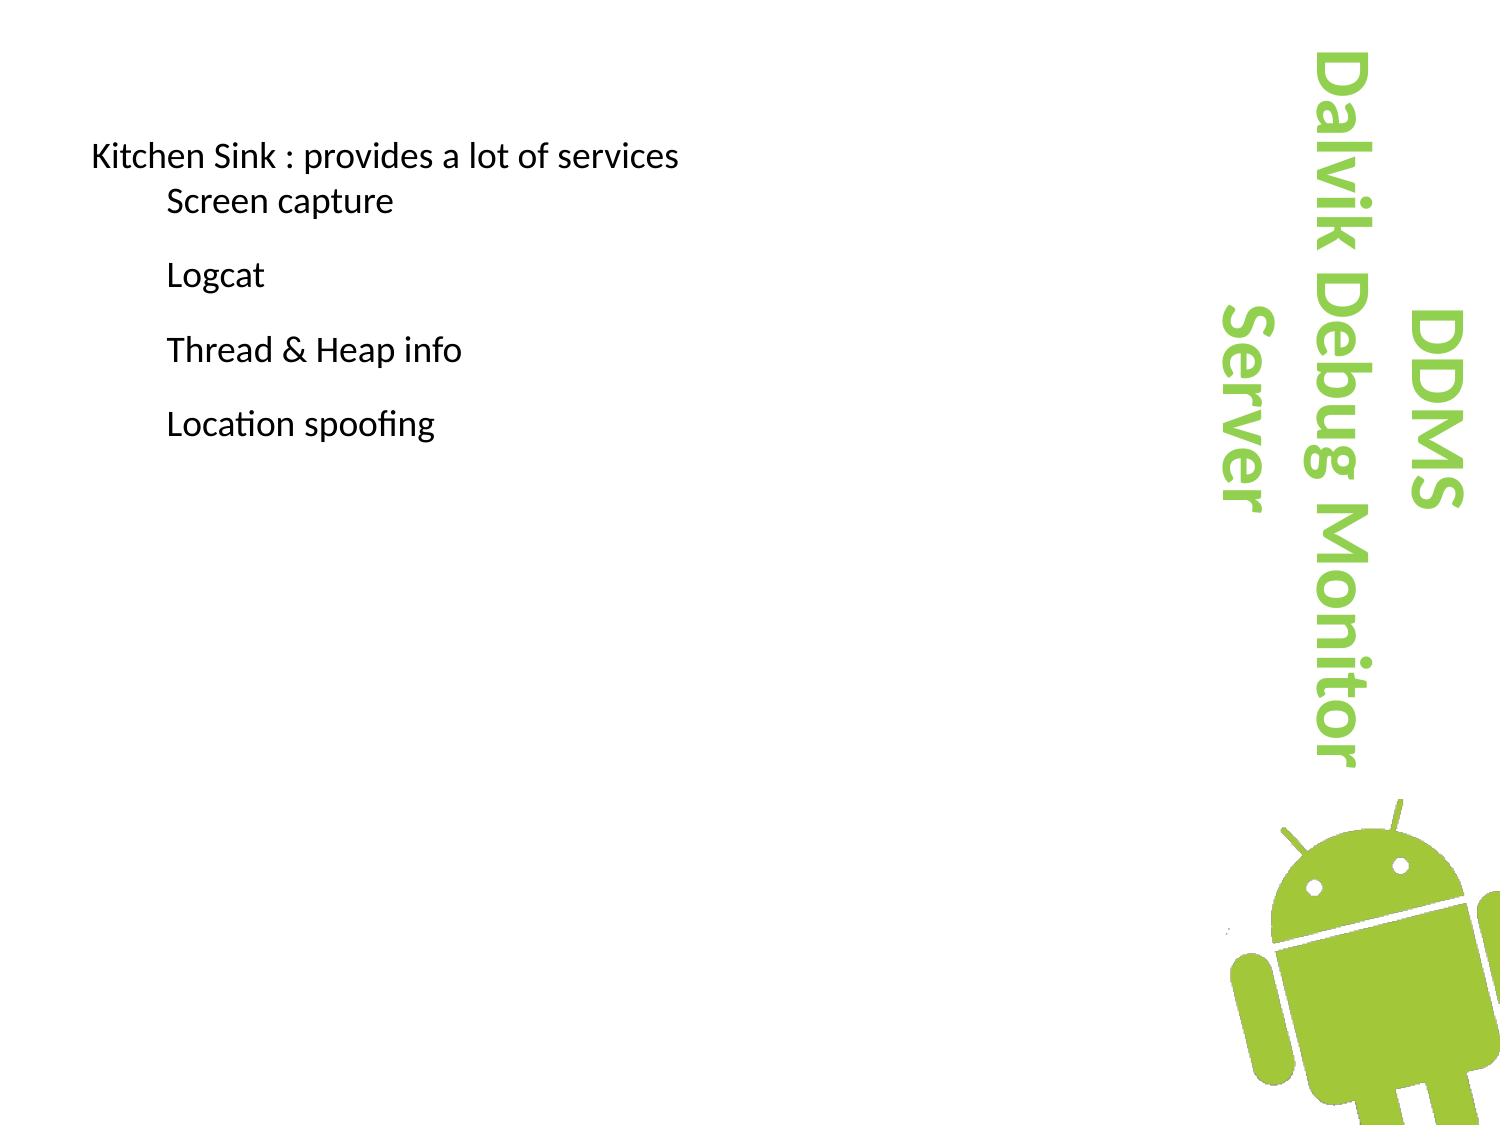

Kitchen Sink : provides a lot of services
Screen capture
Logcat
Thread & Heap info
Location spoofing
# DDMS Dalvik Debug Monitor Server